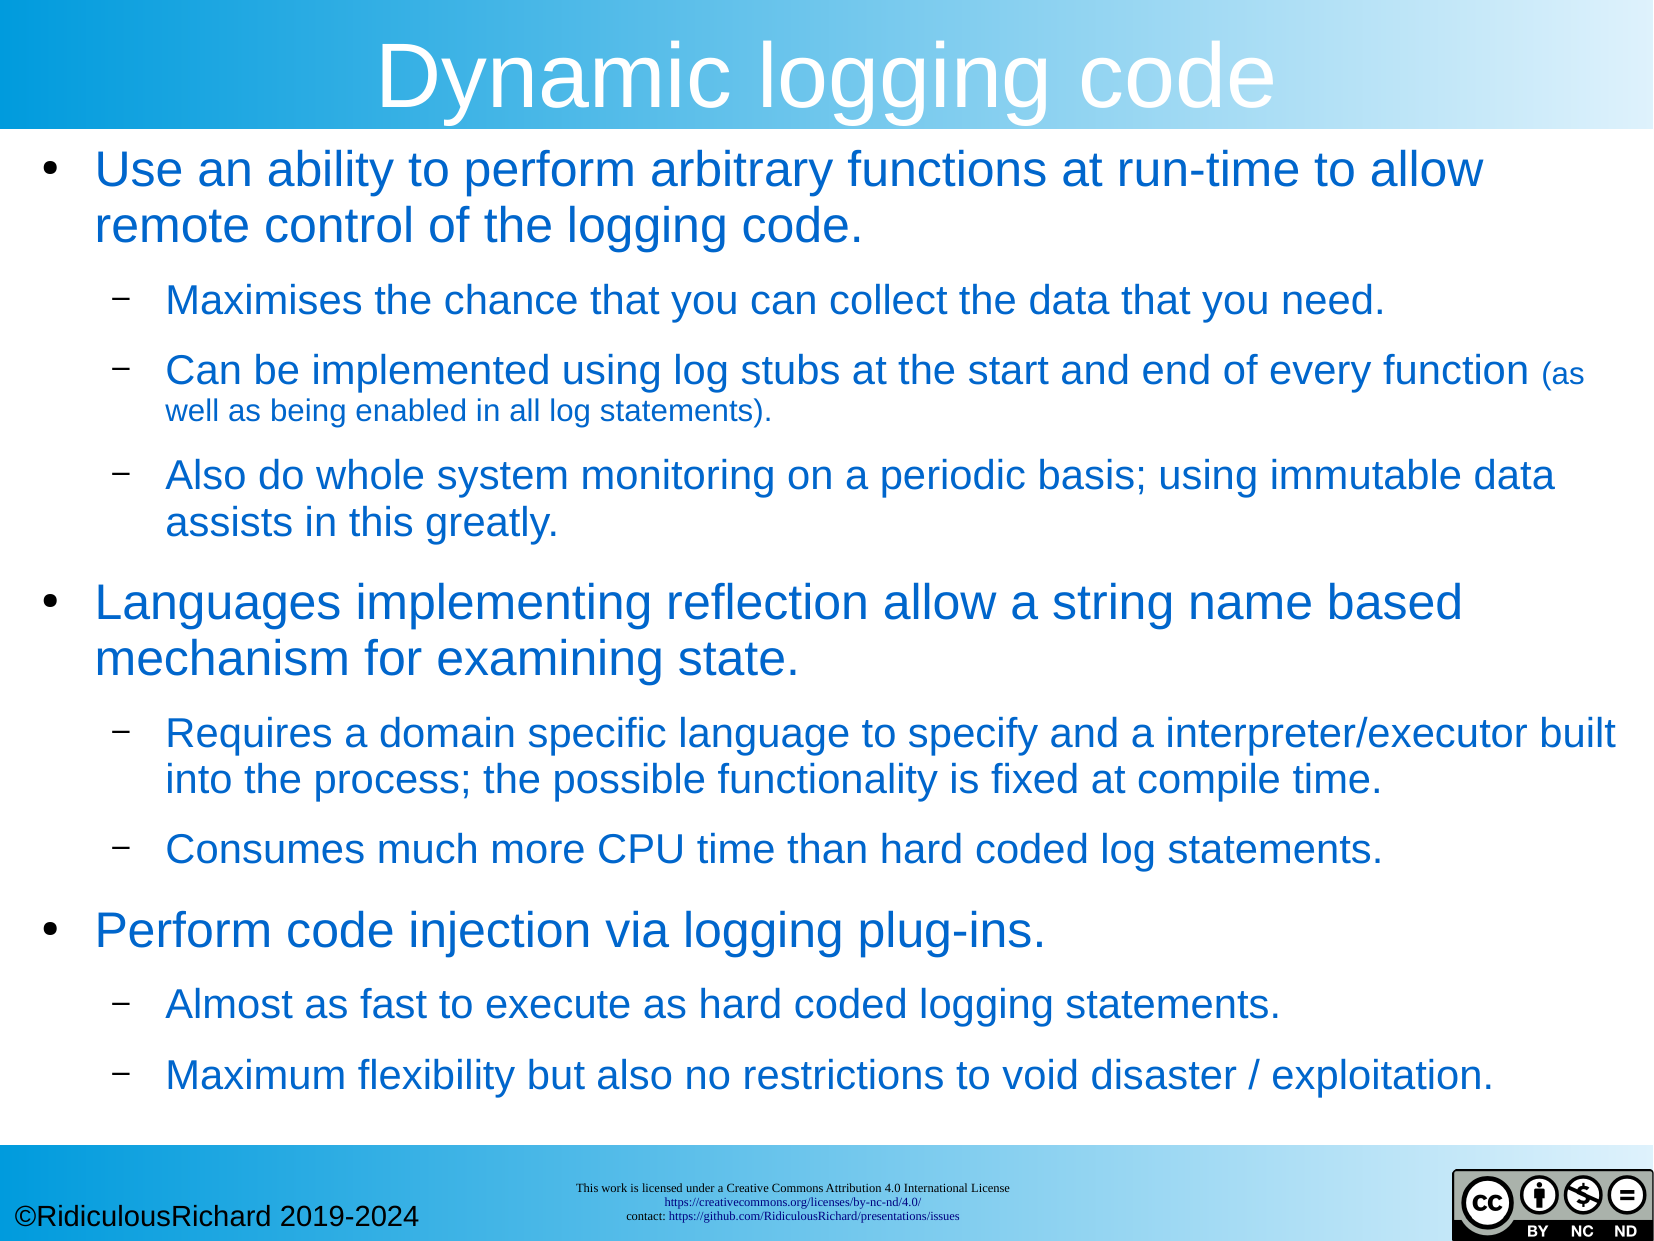

# Dynamic logging code
Use an ability to perform arbitrary functions at run-time to allow remote control of the logging code.
Maximises the chance that you can collect the data that you need.
Can be implemented using log stubs at the start and end of every function (as well as being enabled in all log statements).
Also do whole system monitoring on a periodic basis; using immutable data assists in this greatly.
Languages implementing reflection allow a string name based mechanism for examining state.
Requires a domain specific language to specify and a interpreter/executor built into the process; the possible functionality is fixed at compile time.
Consumes much more CPU time than hard coded log statements.
Perform code injection via logging plug-ins.
Almost as fast to execute as hard coded logging statements.
Maximum flexibility but also no restrictions to void disaster / exploitation.